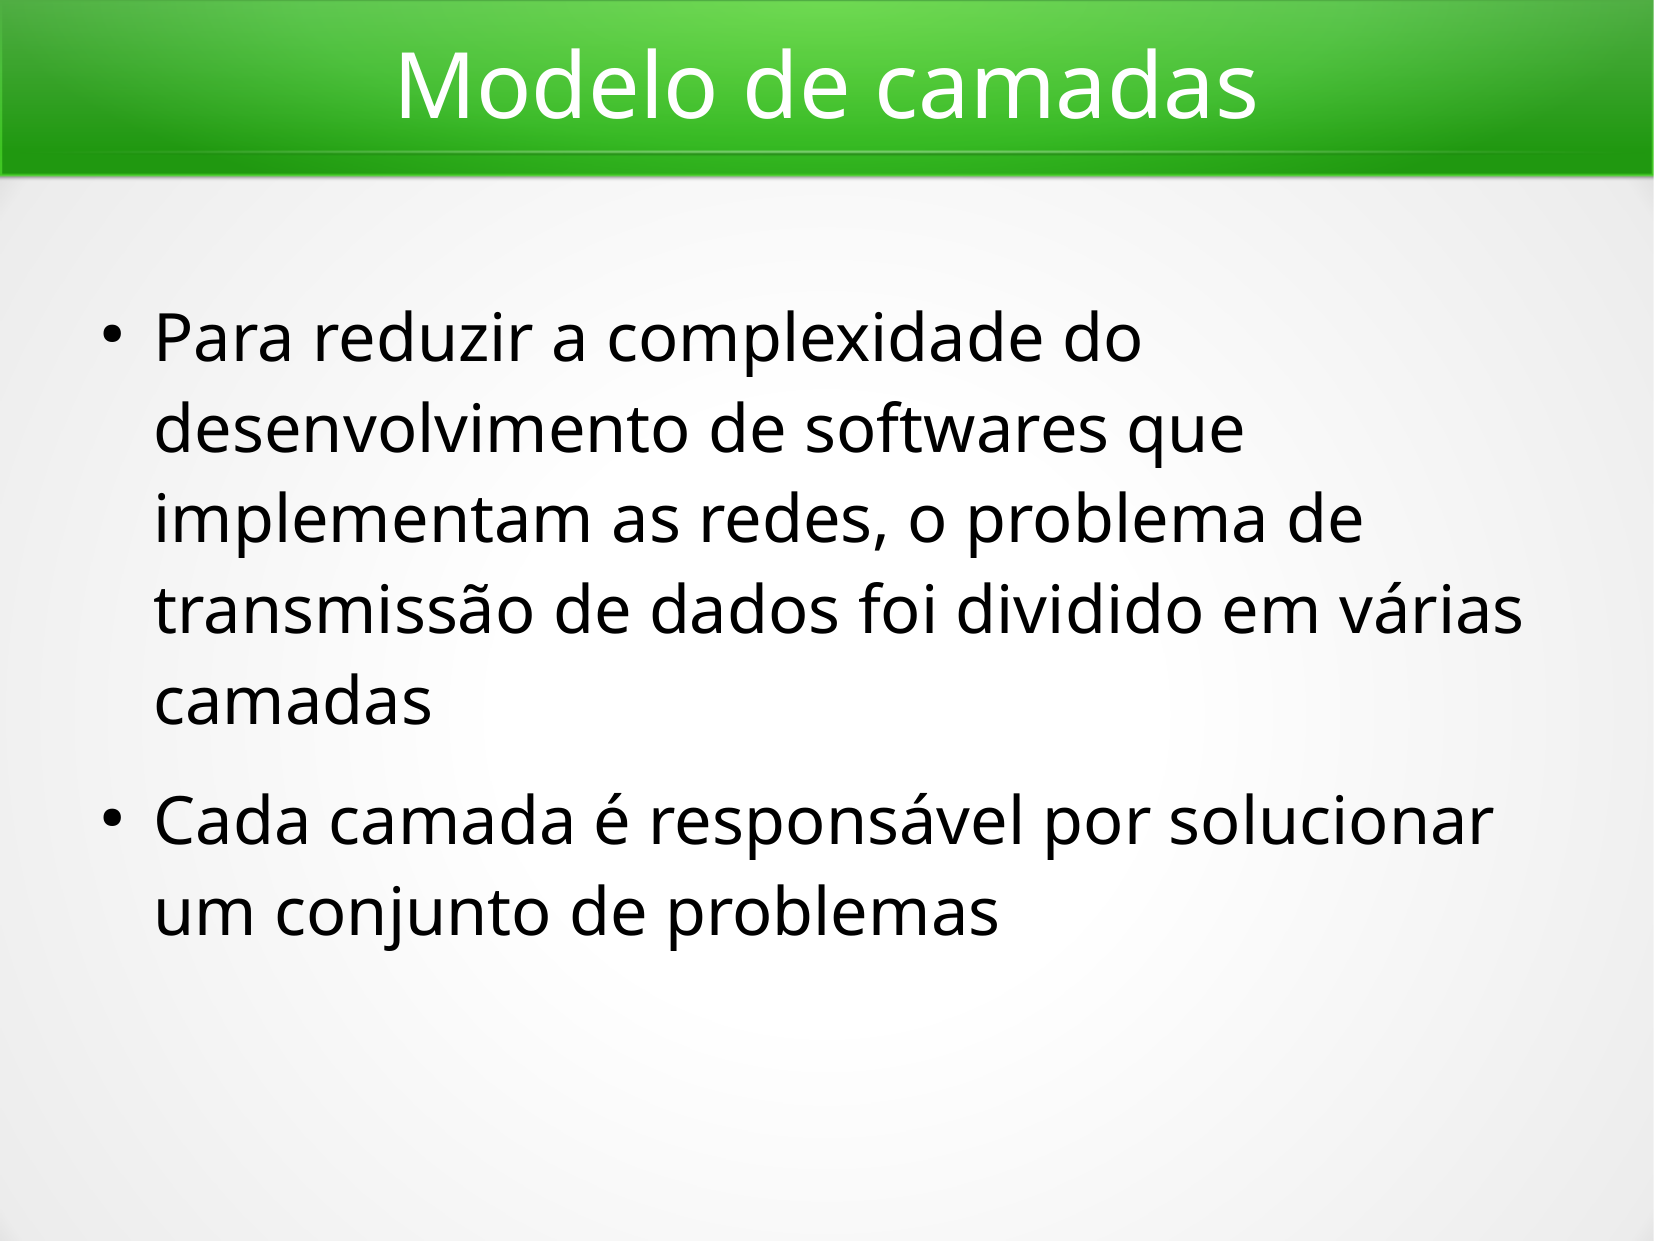

# Modelo de camadas
Para reduzir a complexidade do desenvolvimento de softwares que implementam as redes, o problema de transmissão de dados foi dividido em várias camadas
Cada camada é responsável por solucionar um conjunto de problemas